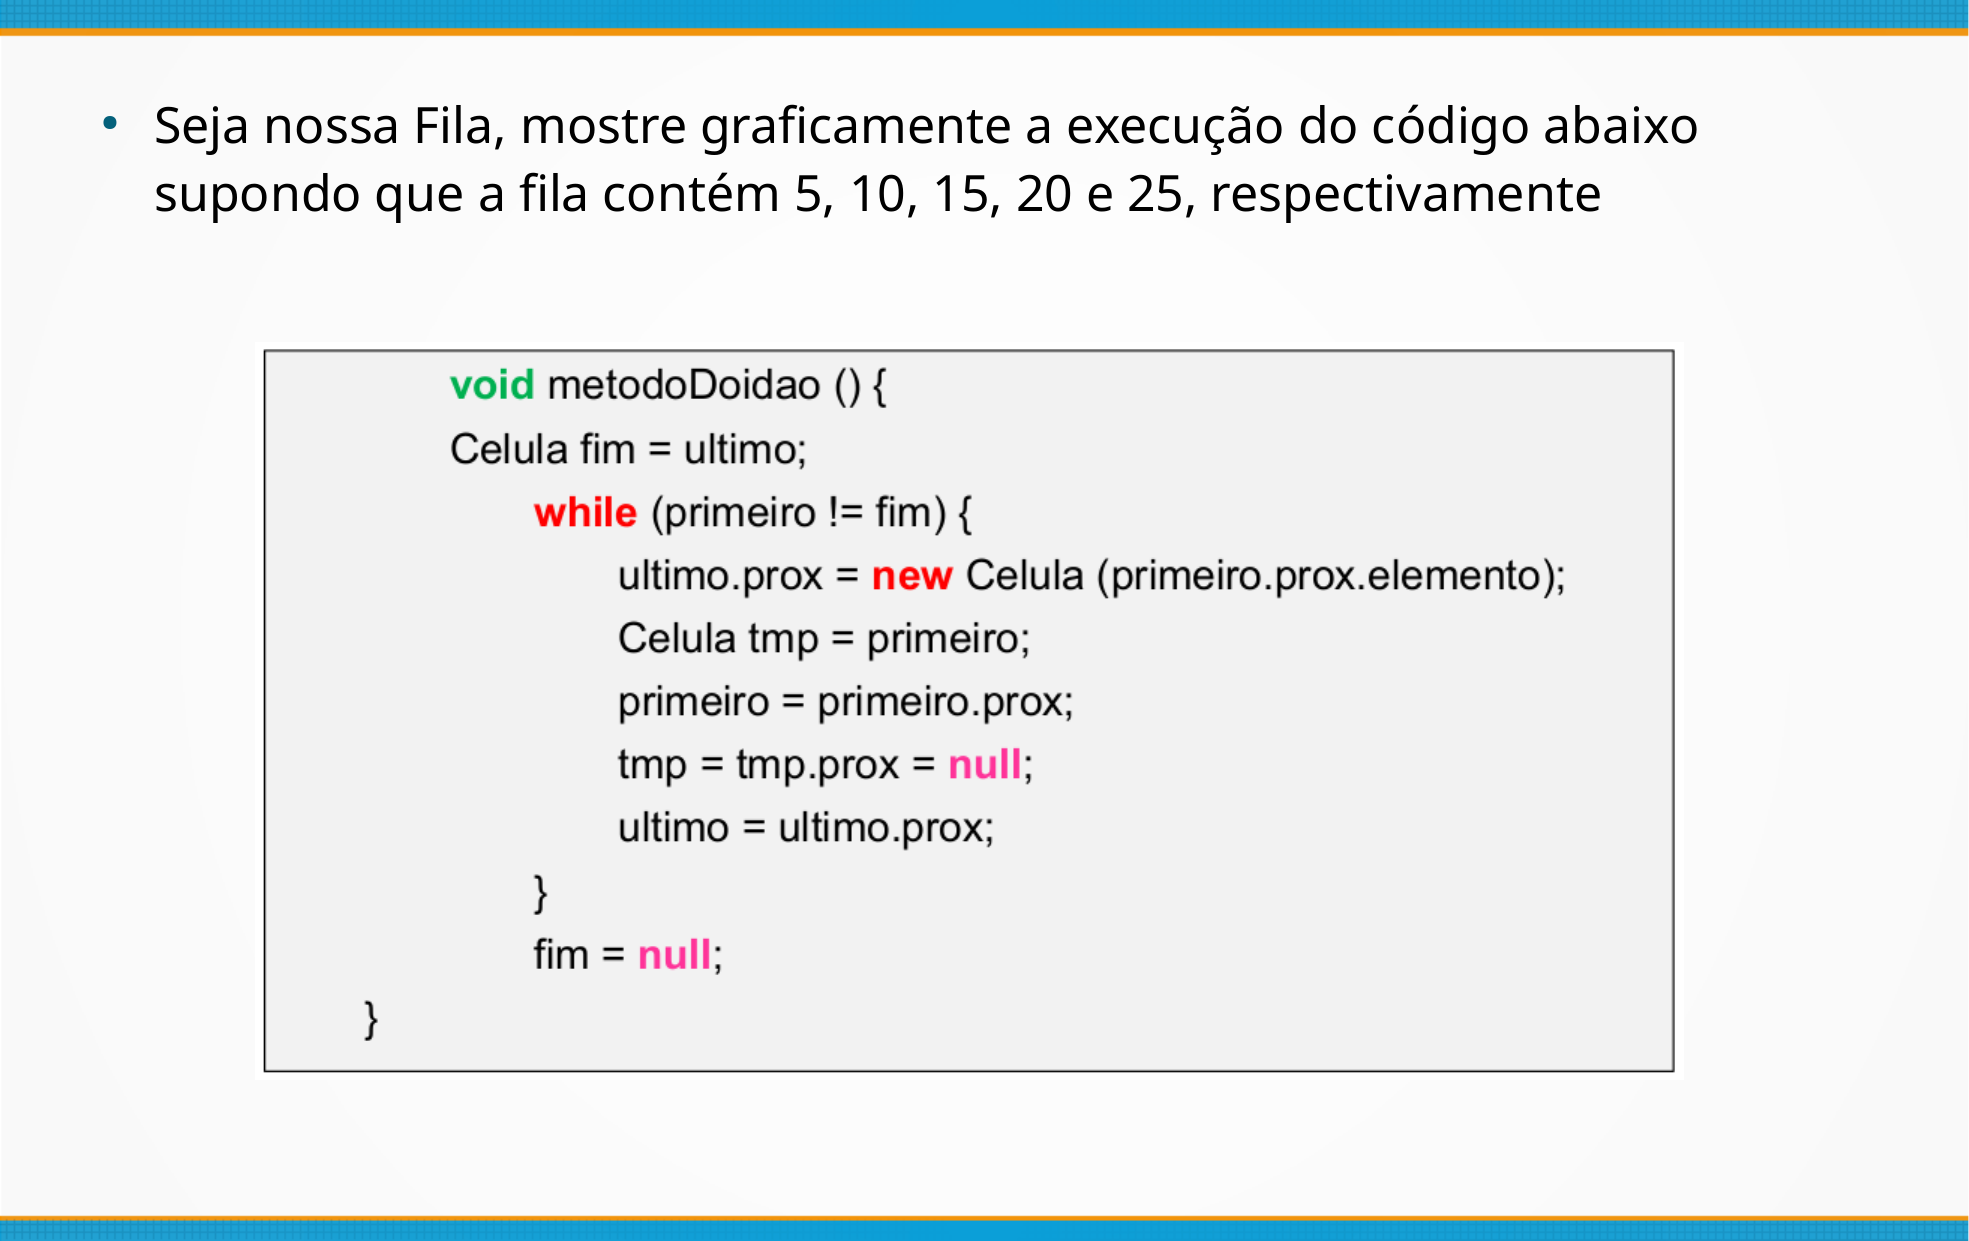

# Seja nossa Fila, mostre graficamente a execução do código abaixo supondo que a fila contém 5, 10, 15, 20 e 25, respectivamente